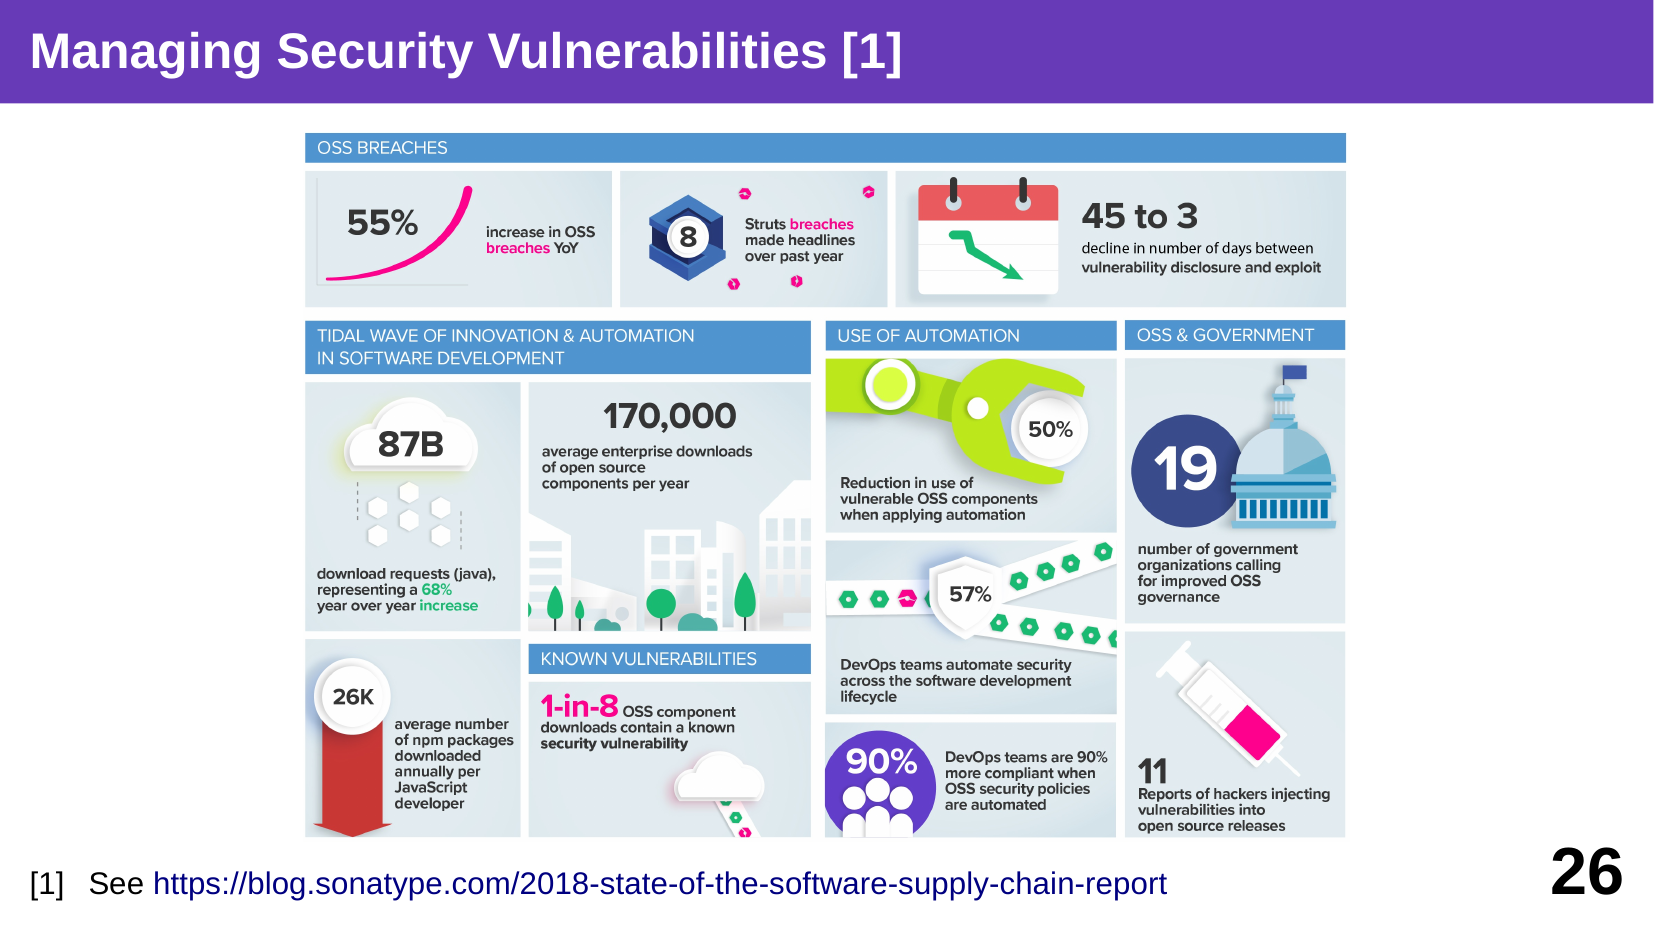

# Managing Security Vulnerabilities [1]
[1]	See https://blog.sonatype.com/2018-state-of-the-software-supply-chain-report
Commercial Open Source Startups
26
© 2020 Dirk Riehle - Some Rights Reserved